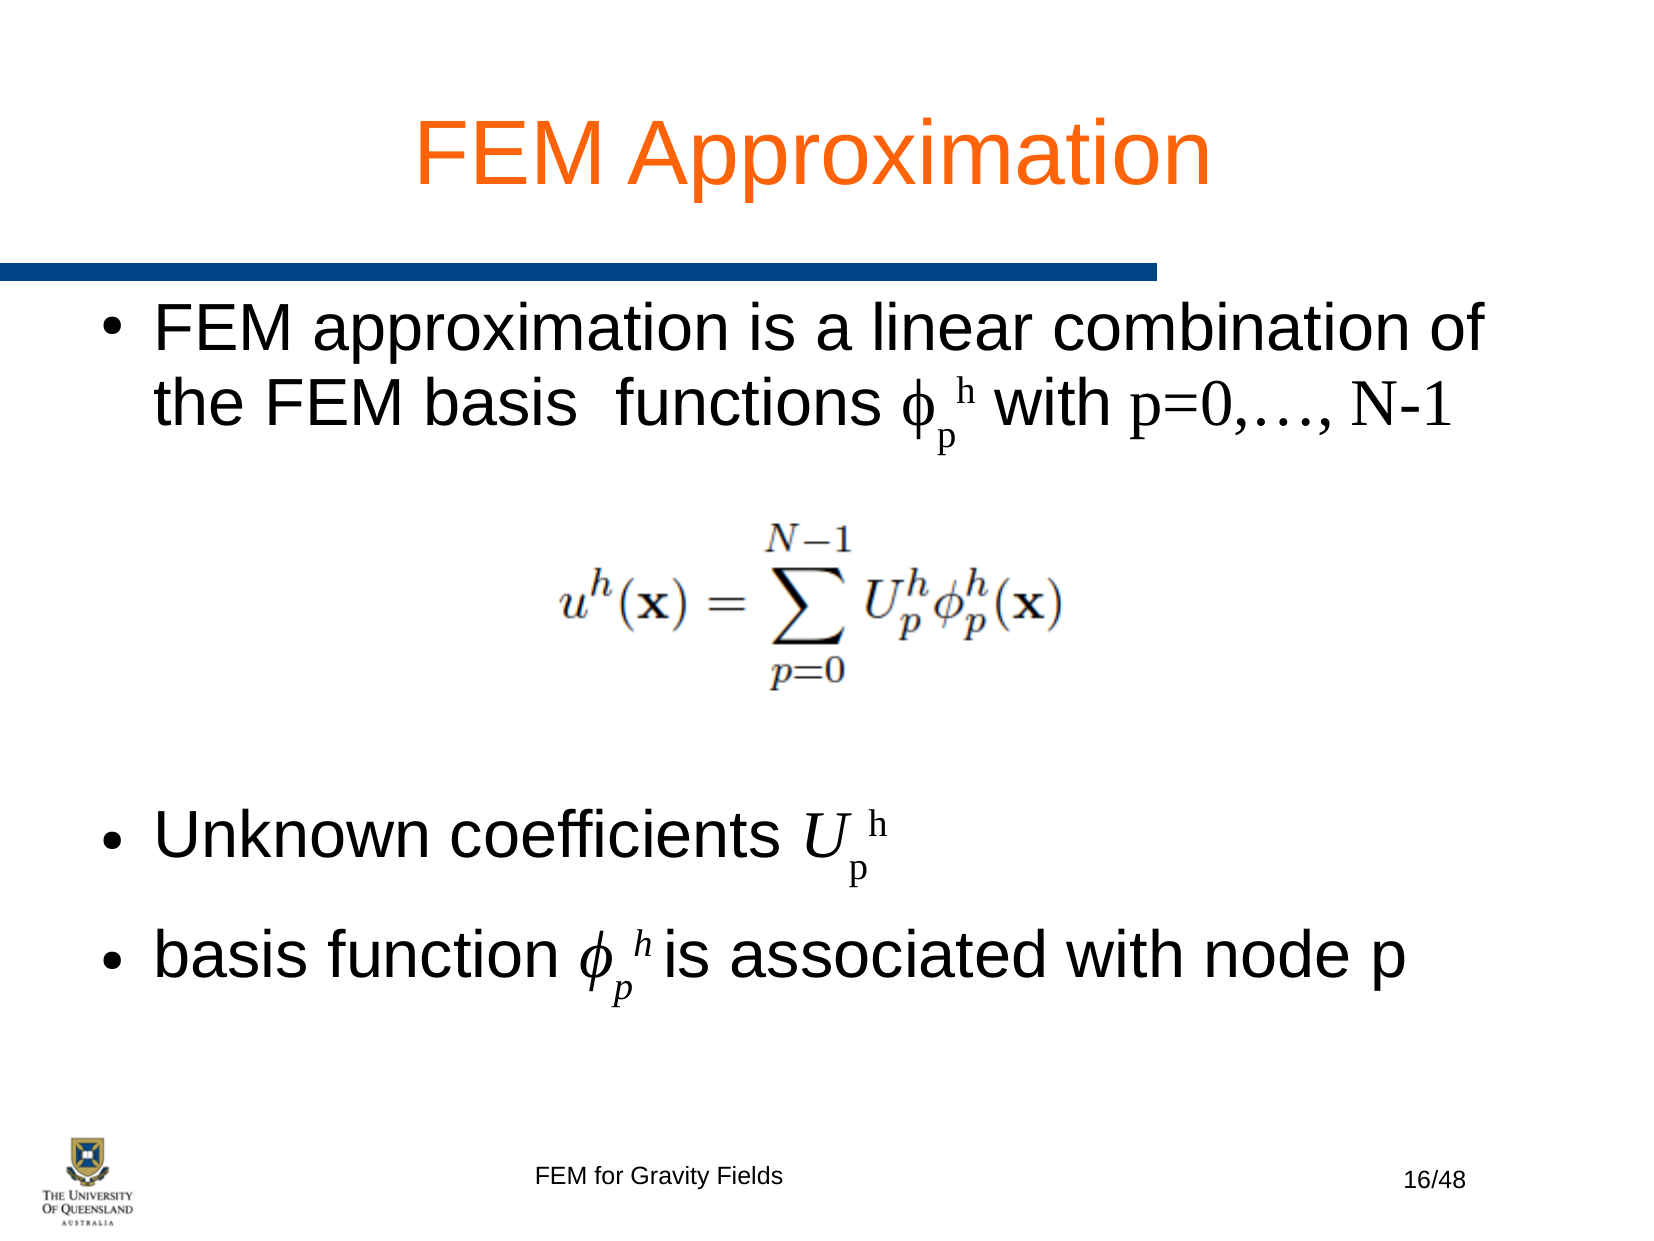

# FEM Approximation
FEM approximation is a linear combination of the FEM basis functions ϕph with p=0,…, N-1
Unknown coefficients Uph
basis function ϕph is associated with node p